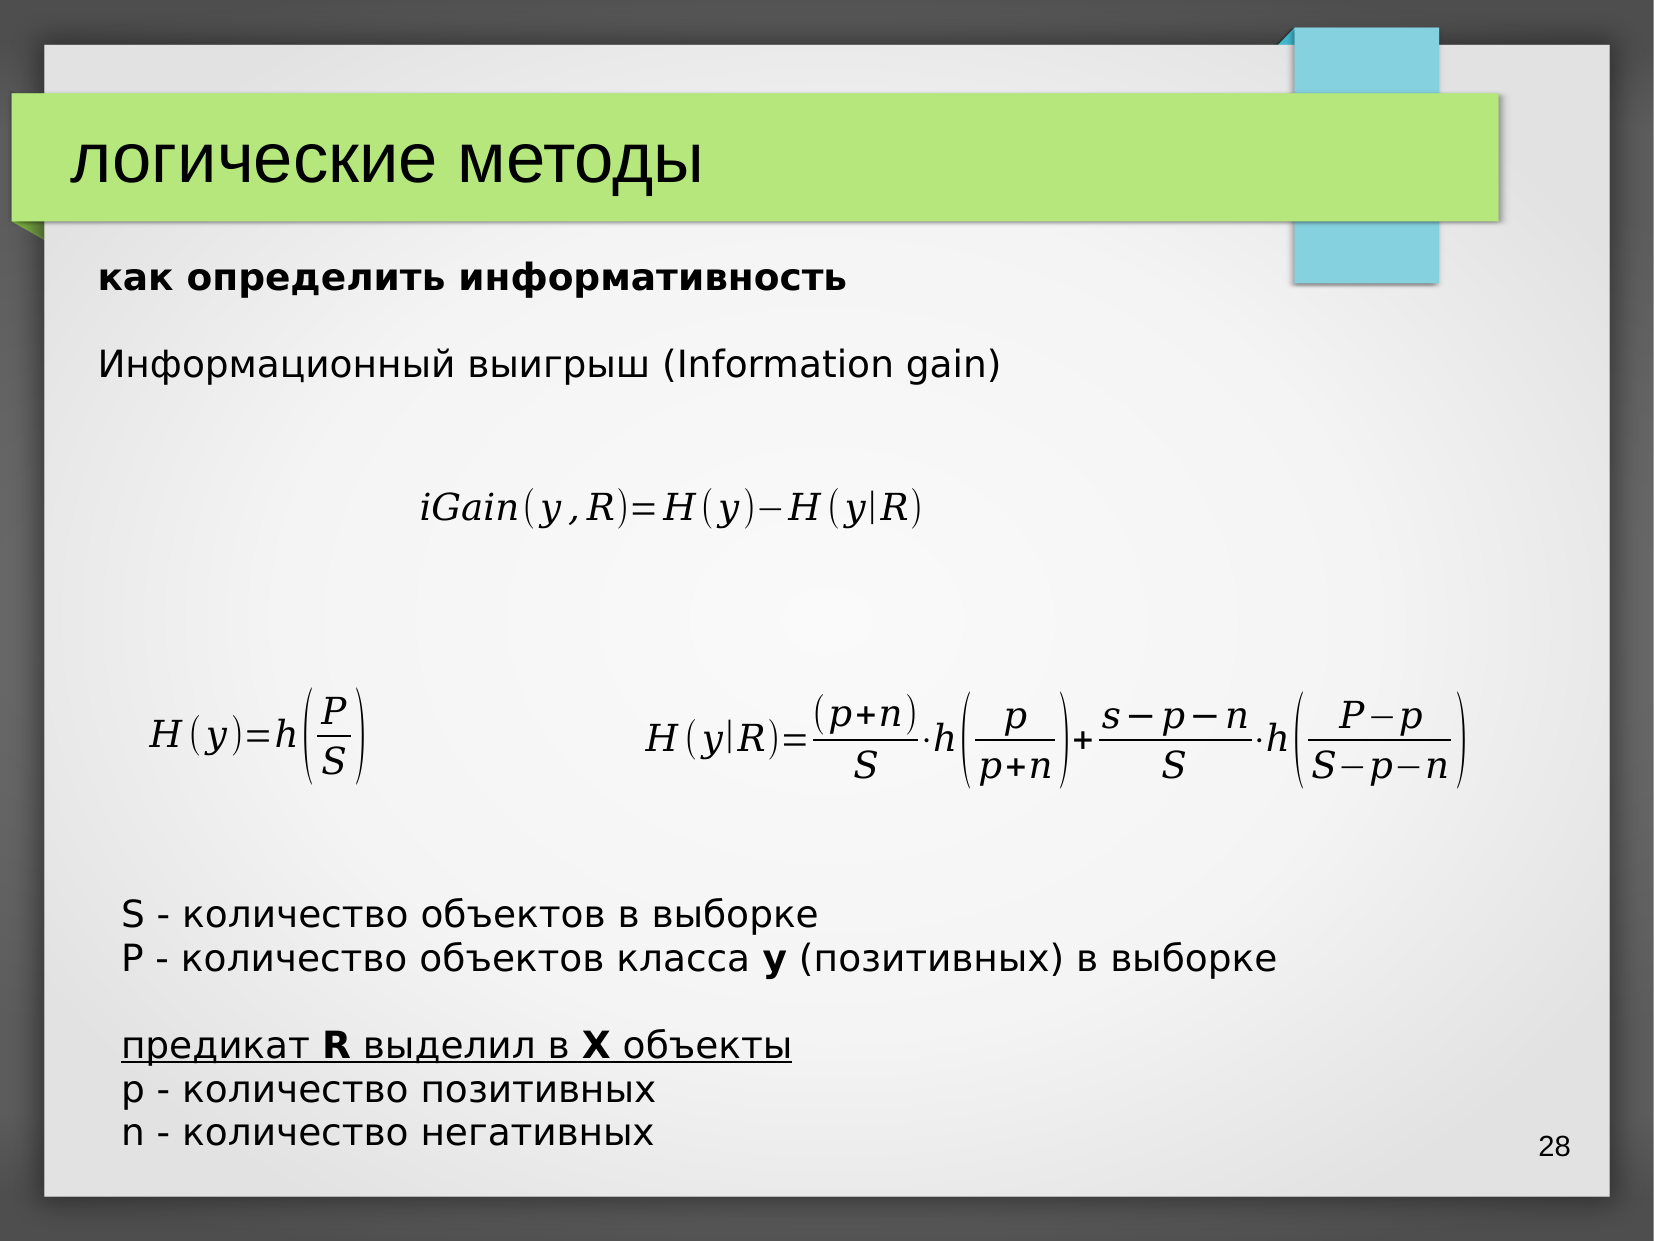

# логические методы
как определить информативность
Информационный выигрыш (Information gain)
S - количество объектов в выборке
P - количество объектов класса y (позитивных) в выборке
предикат R выделил в X объекты
p - количество позитивных
n - количество негативных
28